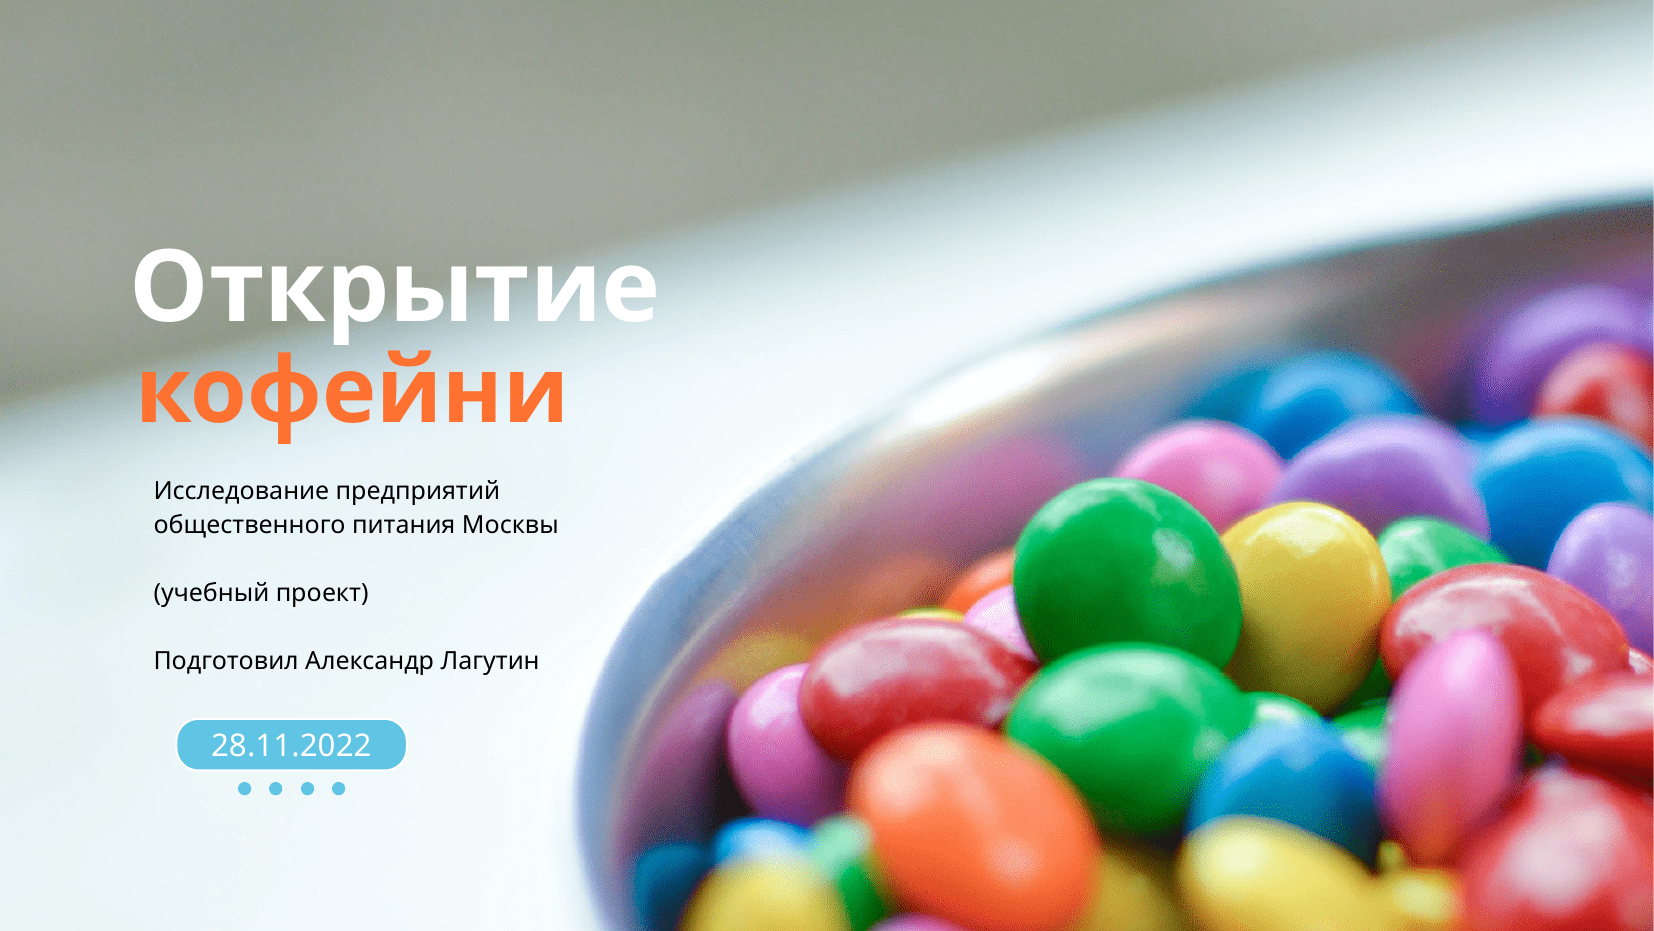

Открытие
кофейни
# Исследование предприятий общественного питания Москвы (учебный проект) Подготовил Александр Лагутин
28.11.2022